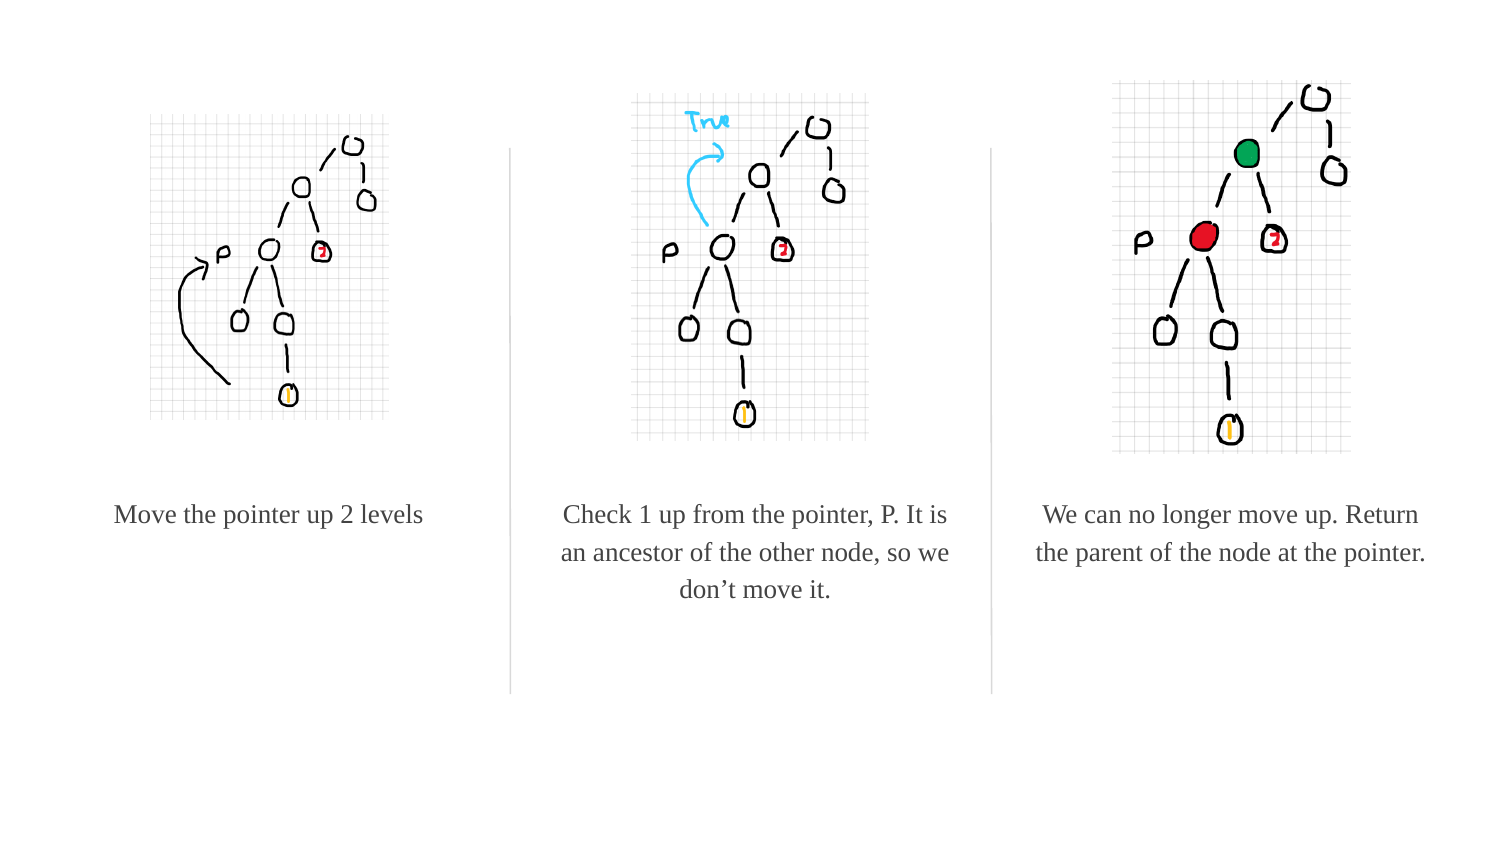

# Move the pointer up 2 levels
Check 1 up from the pointer, P. It is an ancestor of the other node, so we don’t move it.
We can no longer move up. Return the parent of the node at the pointer.